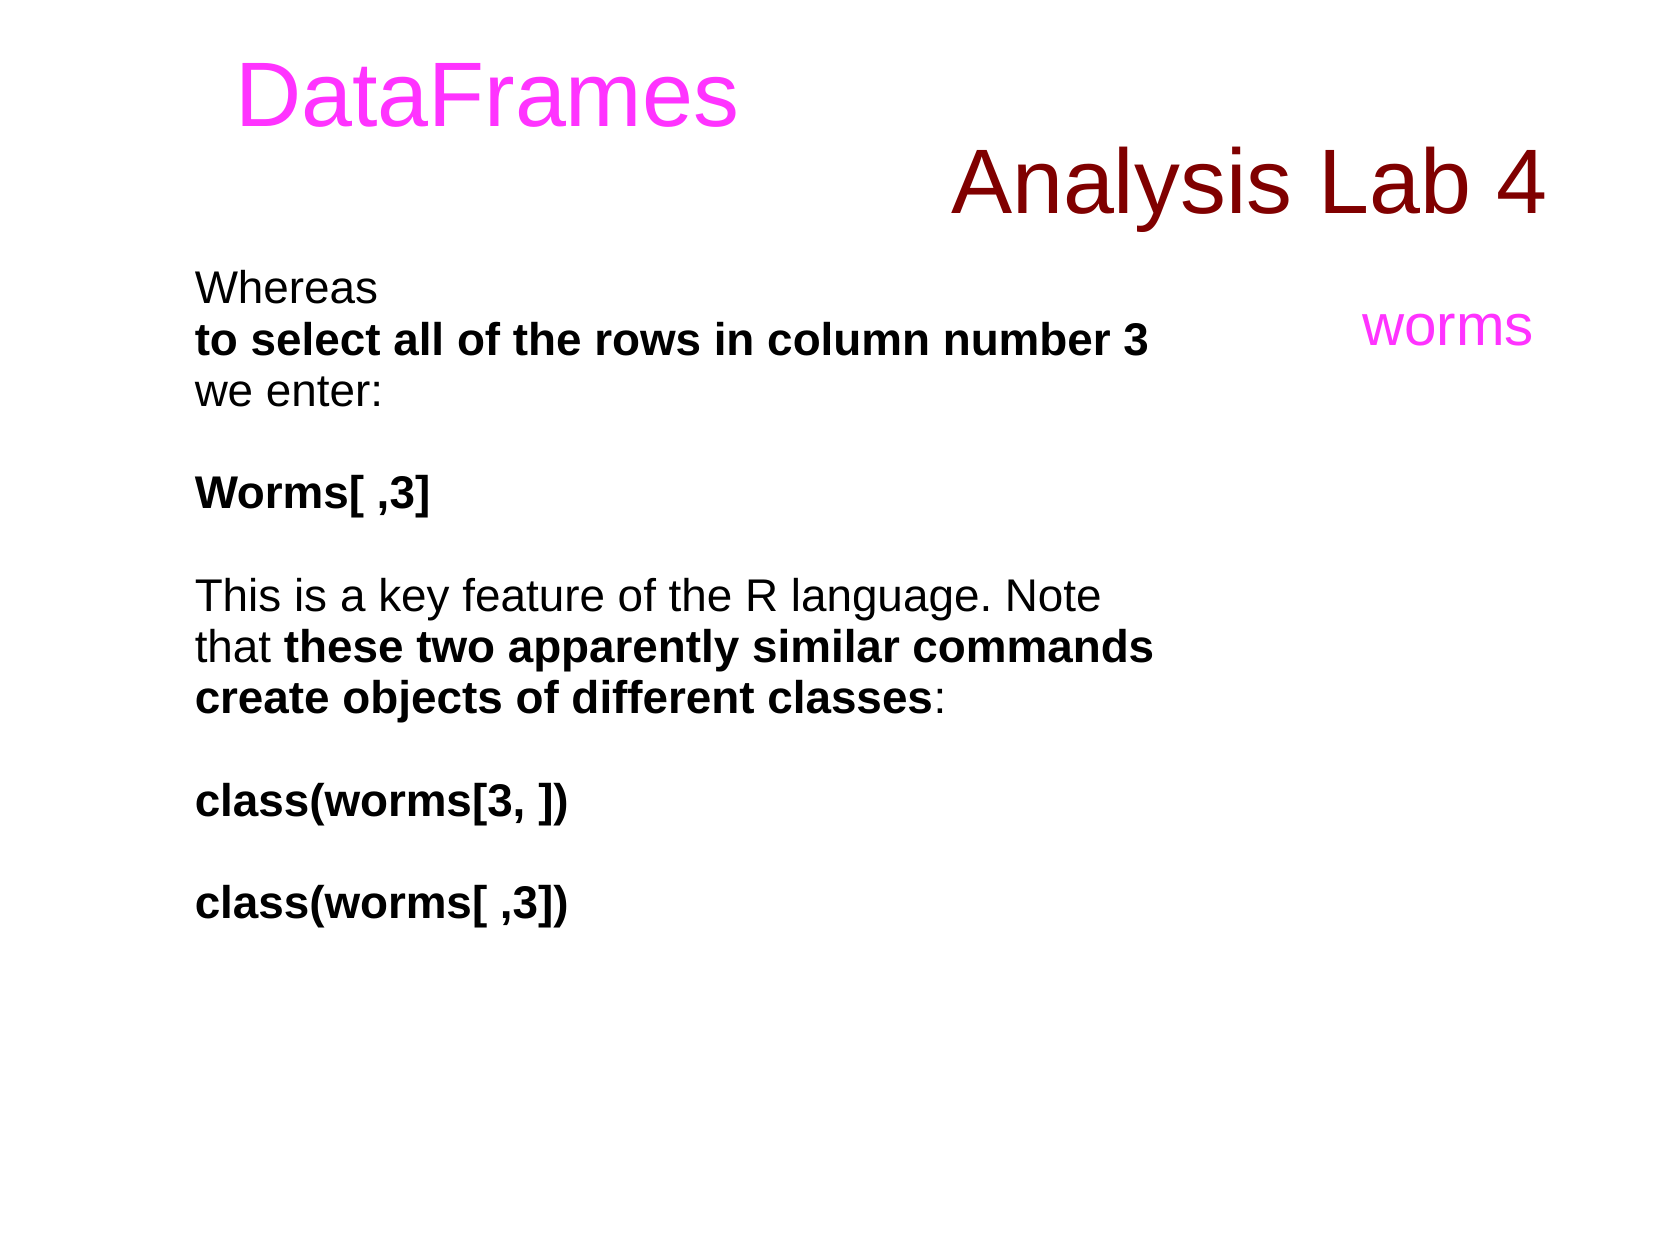

DataFrames
# Analysis Lab 4
Whereas
to select all of the rows in column number 3
we enter:
Worms[ ,3]
This is a key feature of the R language. Note
that these two apparently similar commands
create objects of different classes:
class(worms[3, ])
class(worms[ ,3])
worms